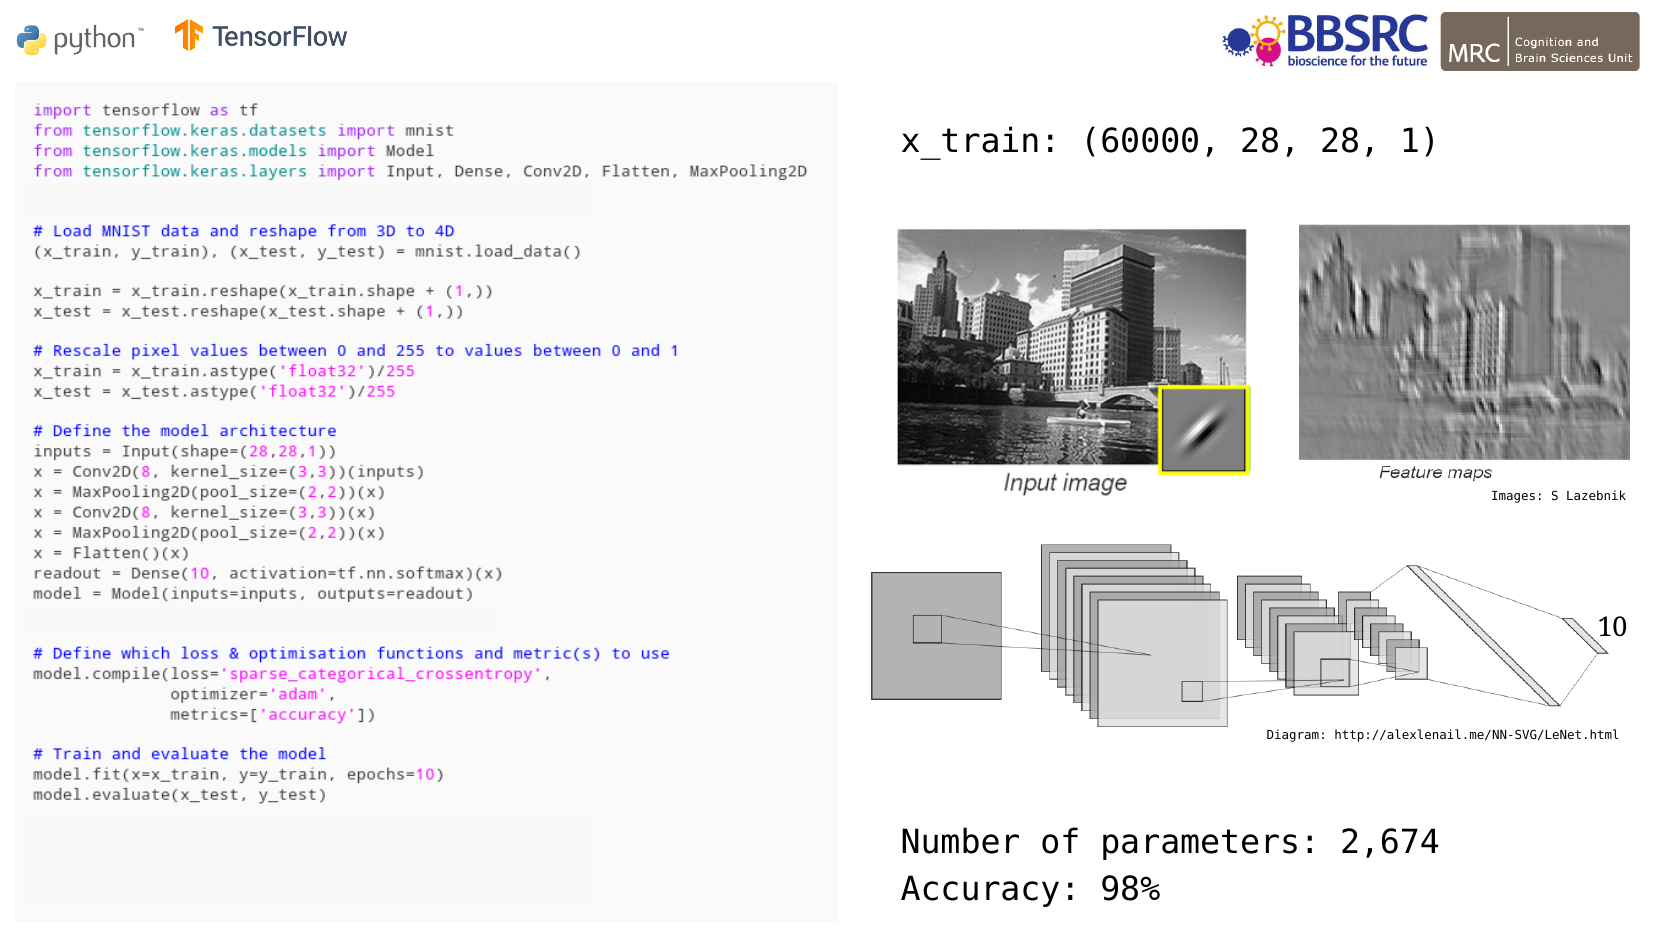

x_train: (60000, 28, 28)
x_train: (60000, 28, 28, 1)
Images: S Lazebnik
10
Diagram: http://alexlenail.me/NN-SVG/LeNet.html
Number of parameters: 2,674
Accuracy: 98%